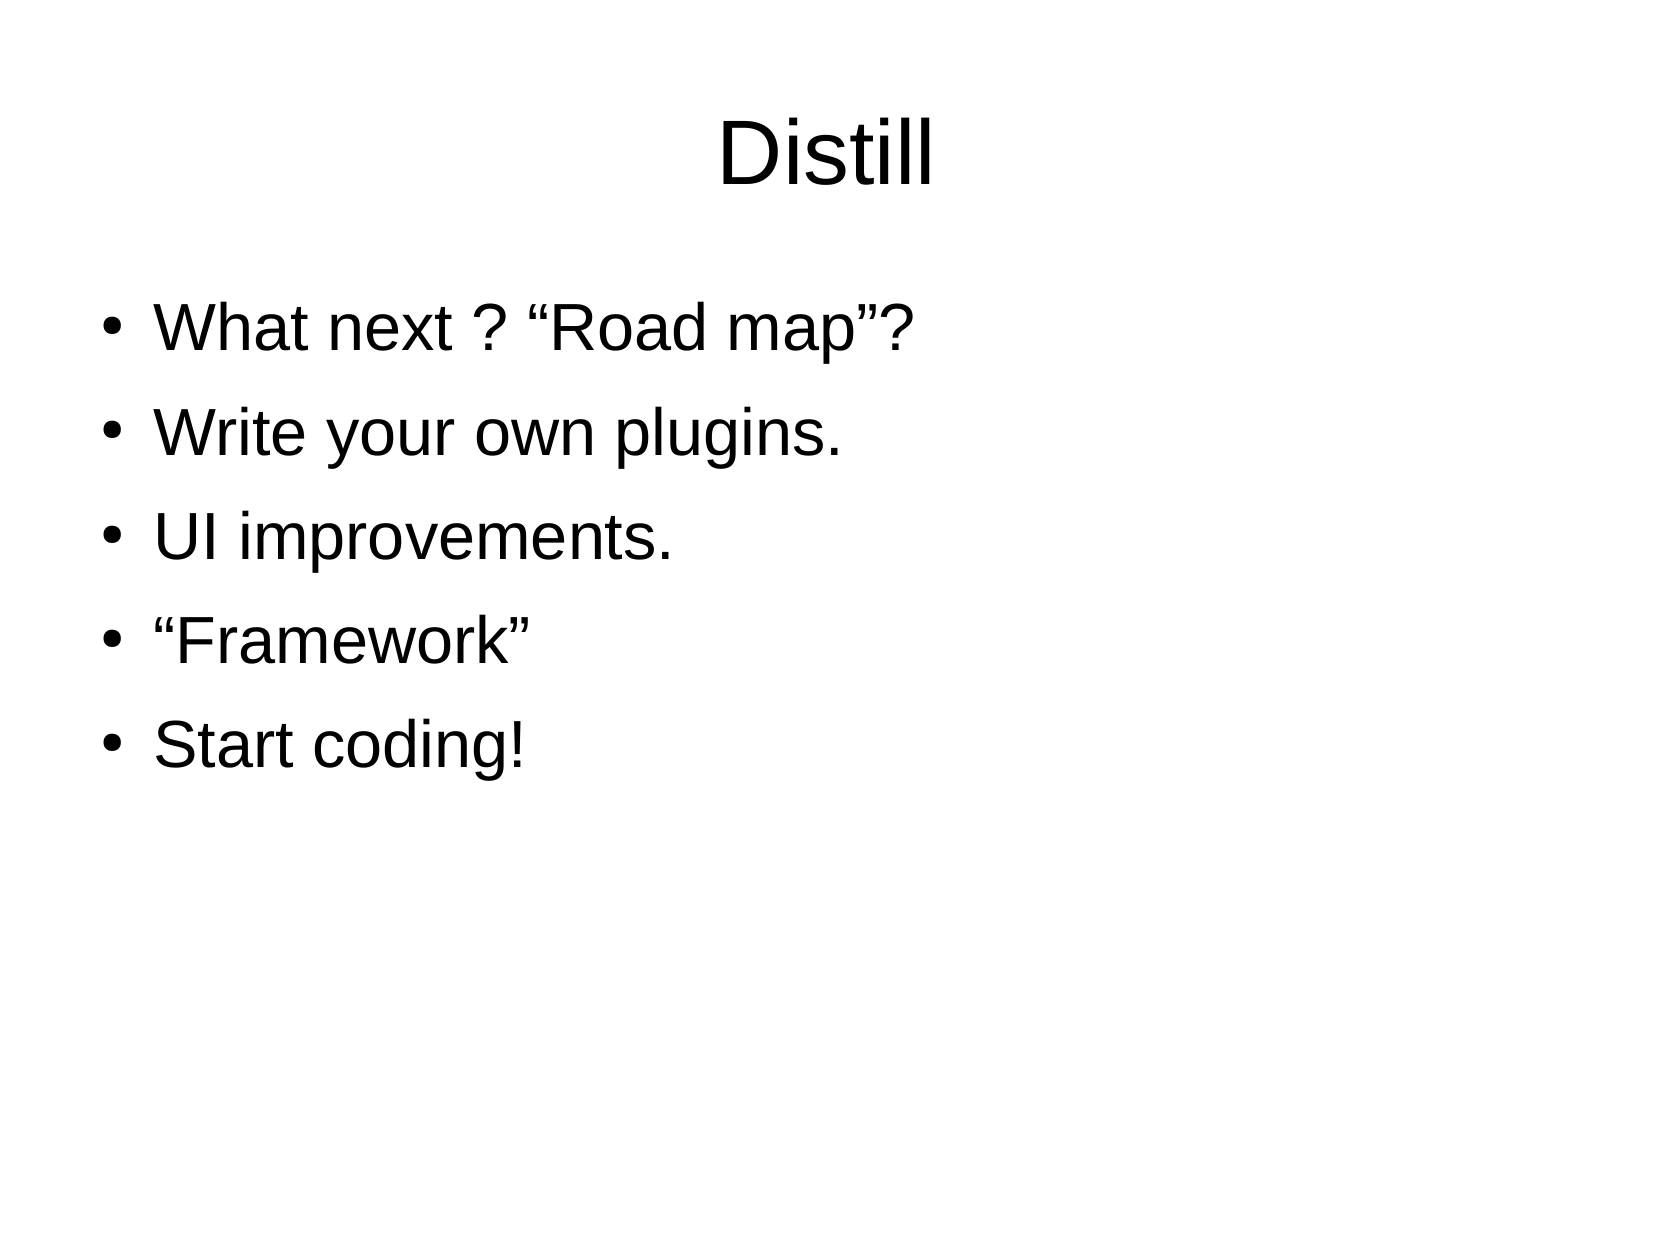

# Distill
What next ? “Road map”?
Write your own plugins.
UI improvements.
“Framework”
Start coding!